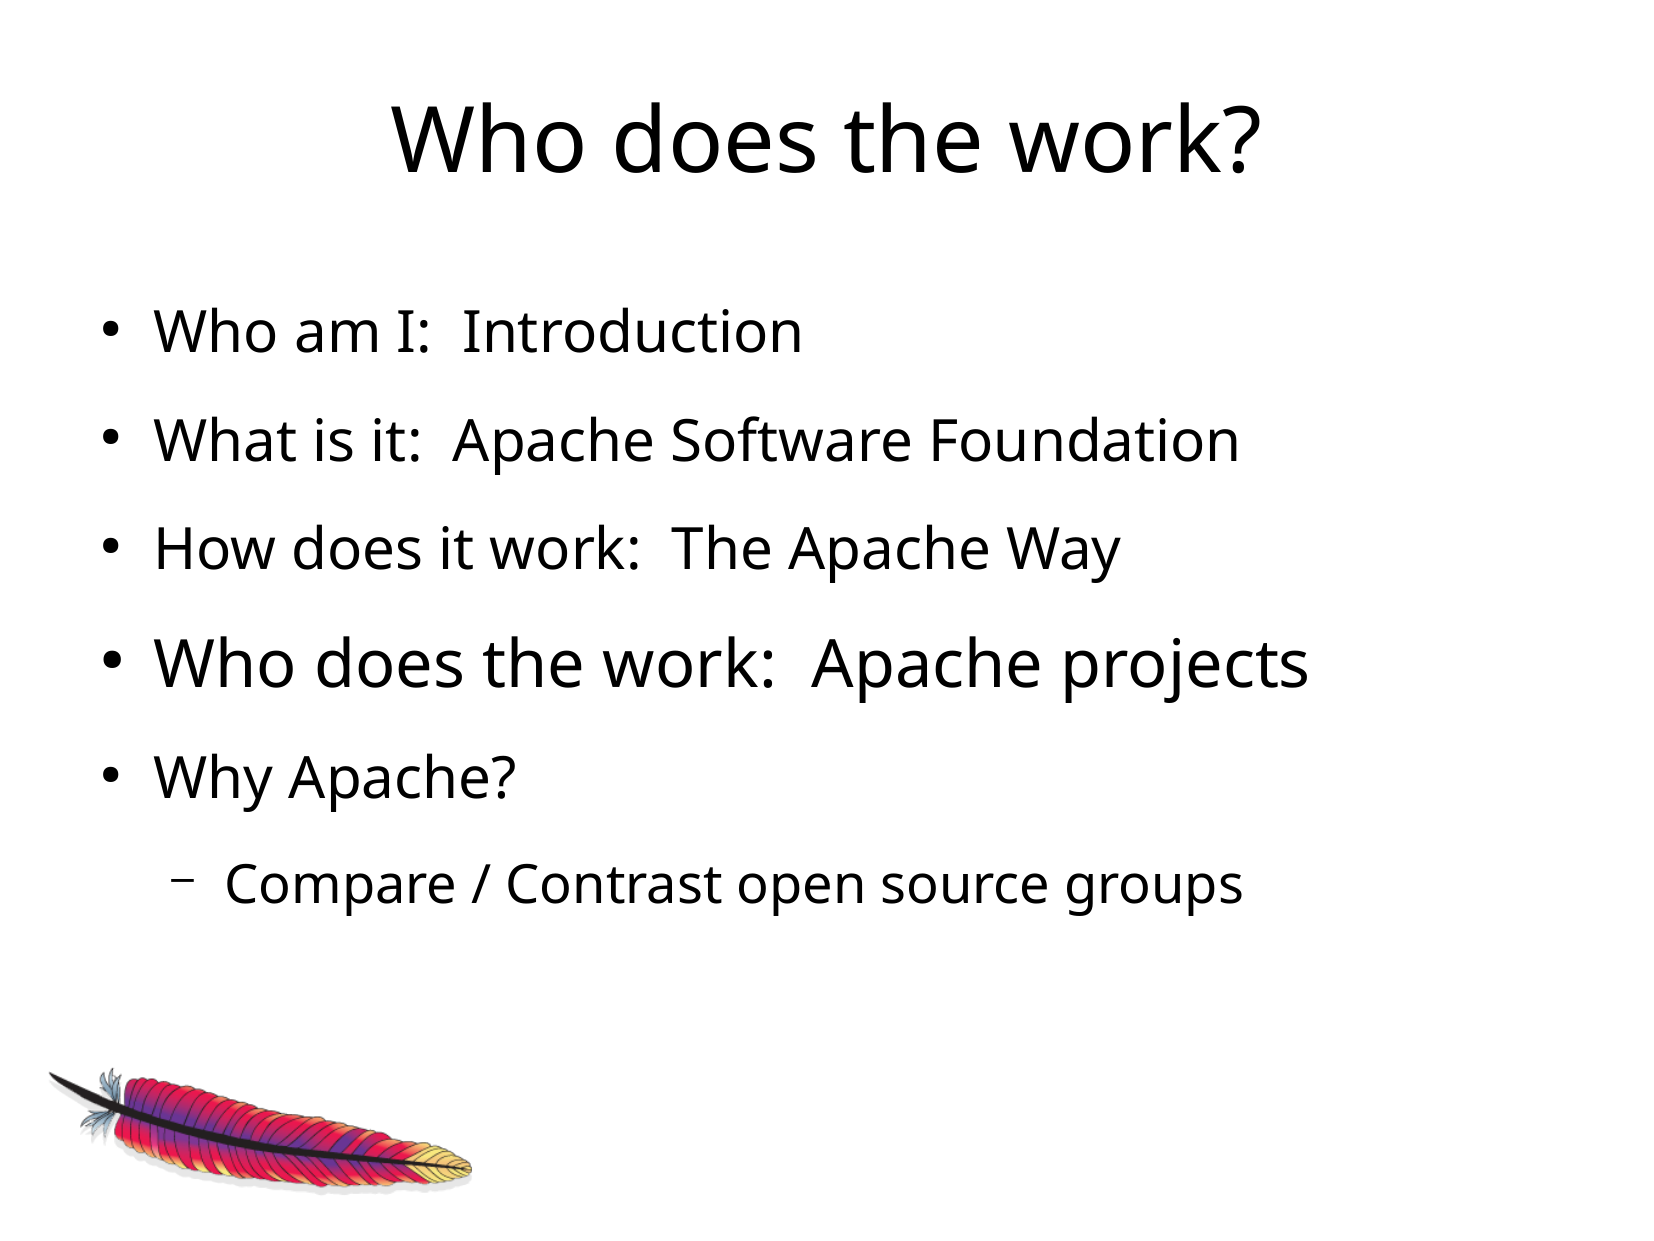

# Who does the work?
Who am I: Introduction
What is it: Apache Software Foundation
How does it work: The Apache Way
Who does the work: Apache projects
Why Apache?
Compare / Contrast open source groups